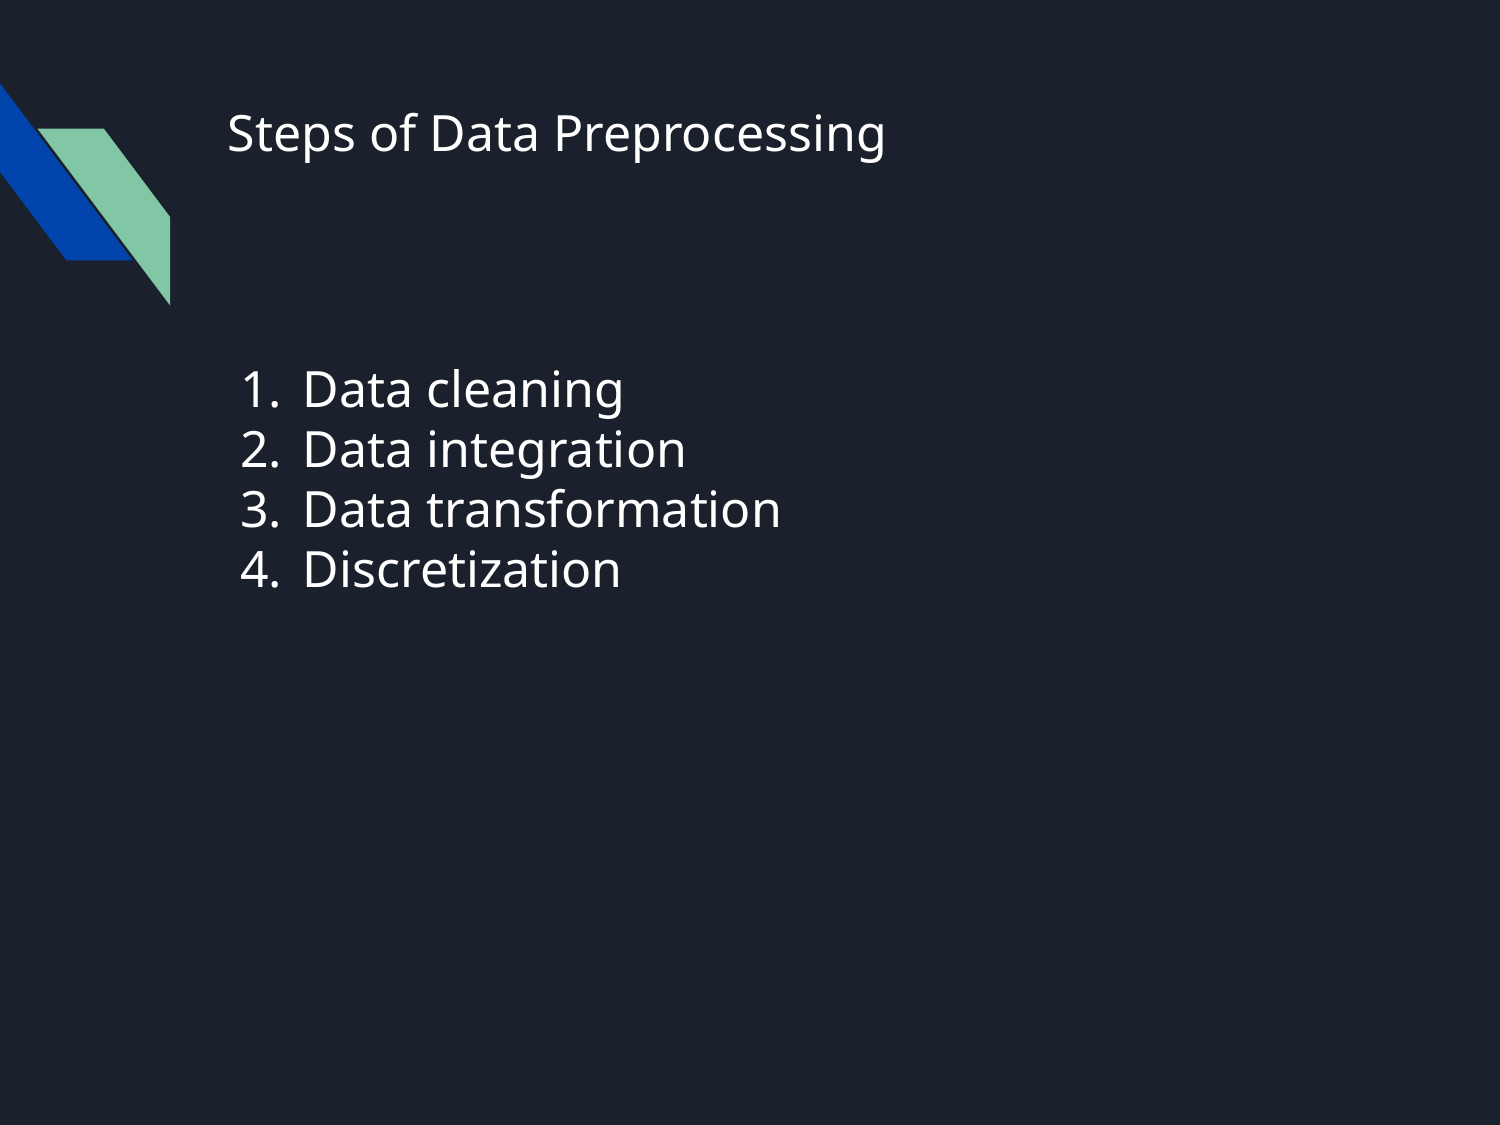

# Steps of Data Preprocessing
Data cleaning
Data integration
Data transformation
Discretization